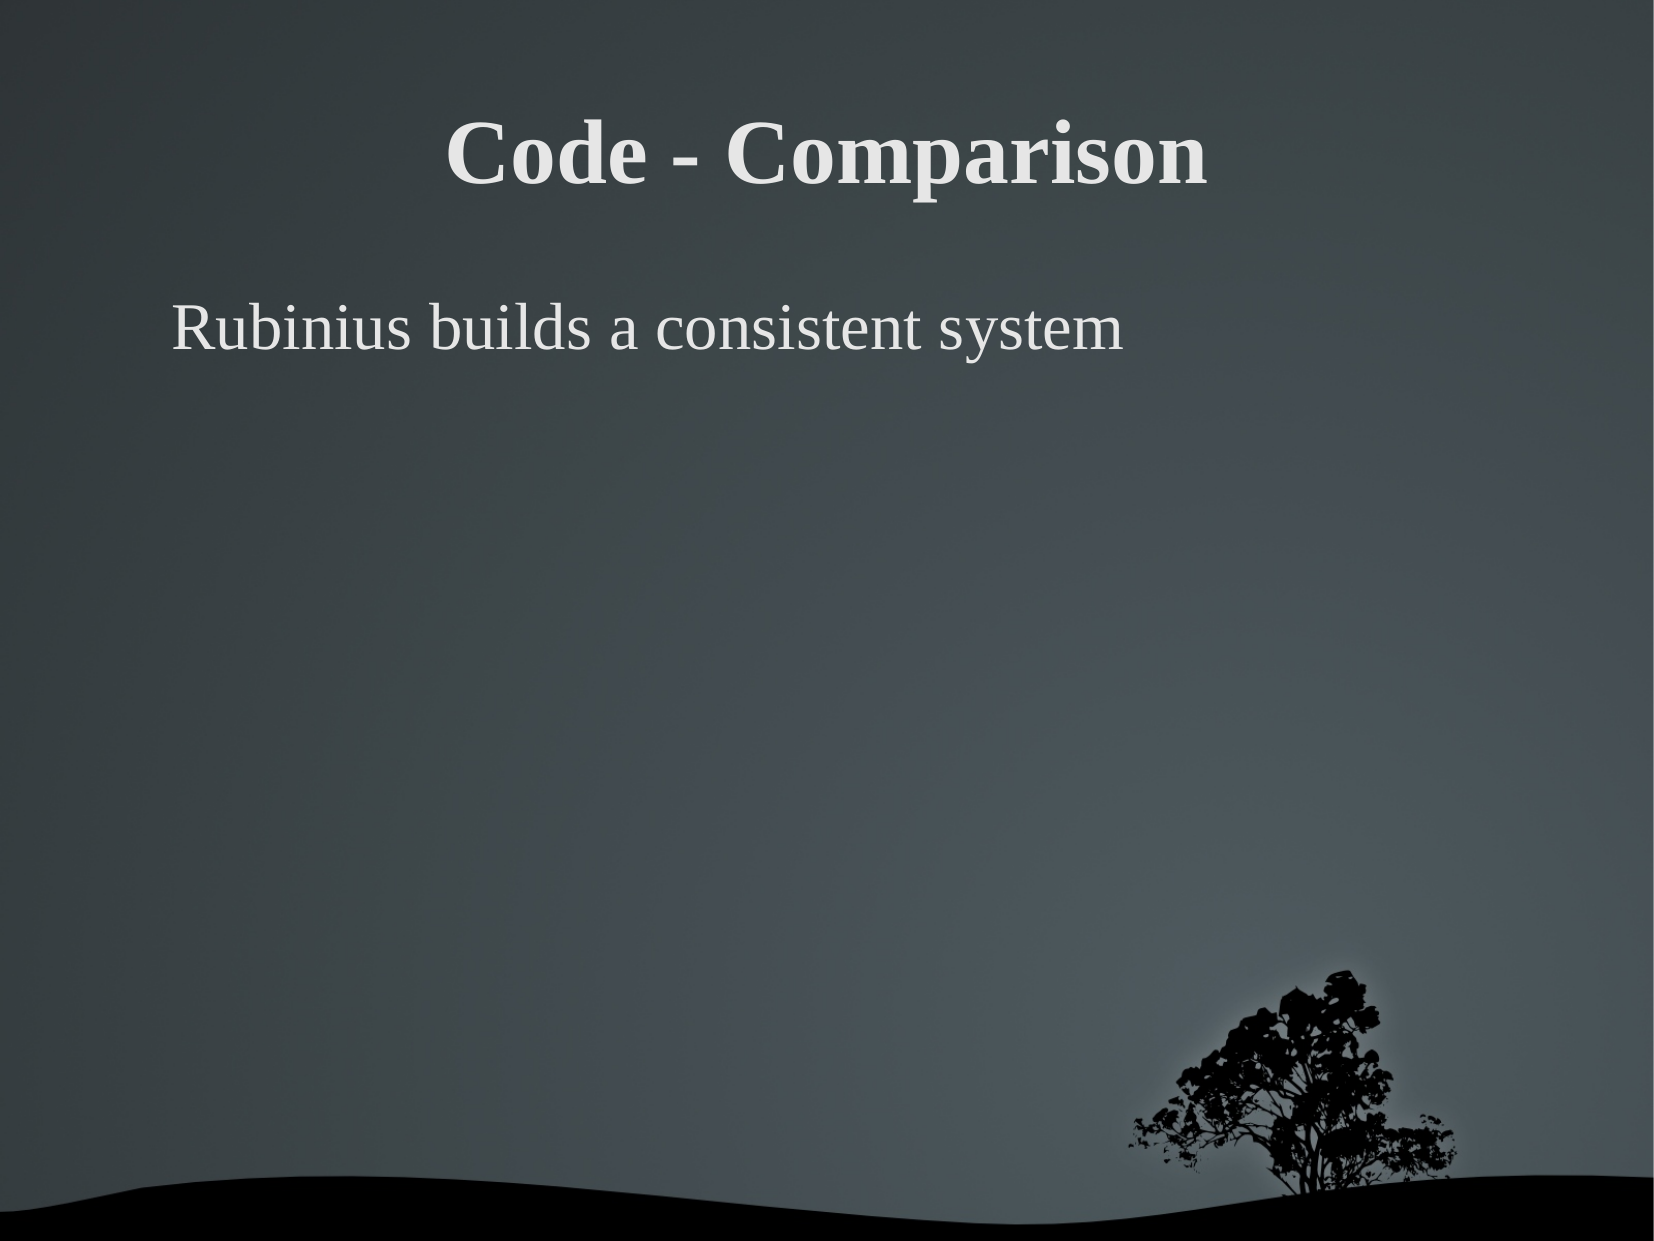

# Code - Comparison
Rubinius builds a consistent system